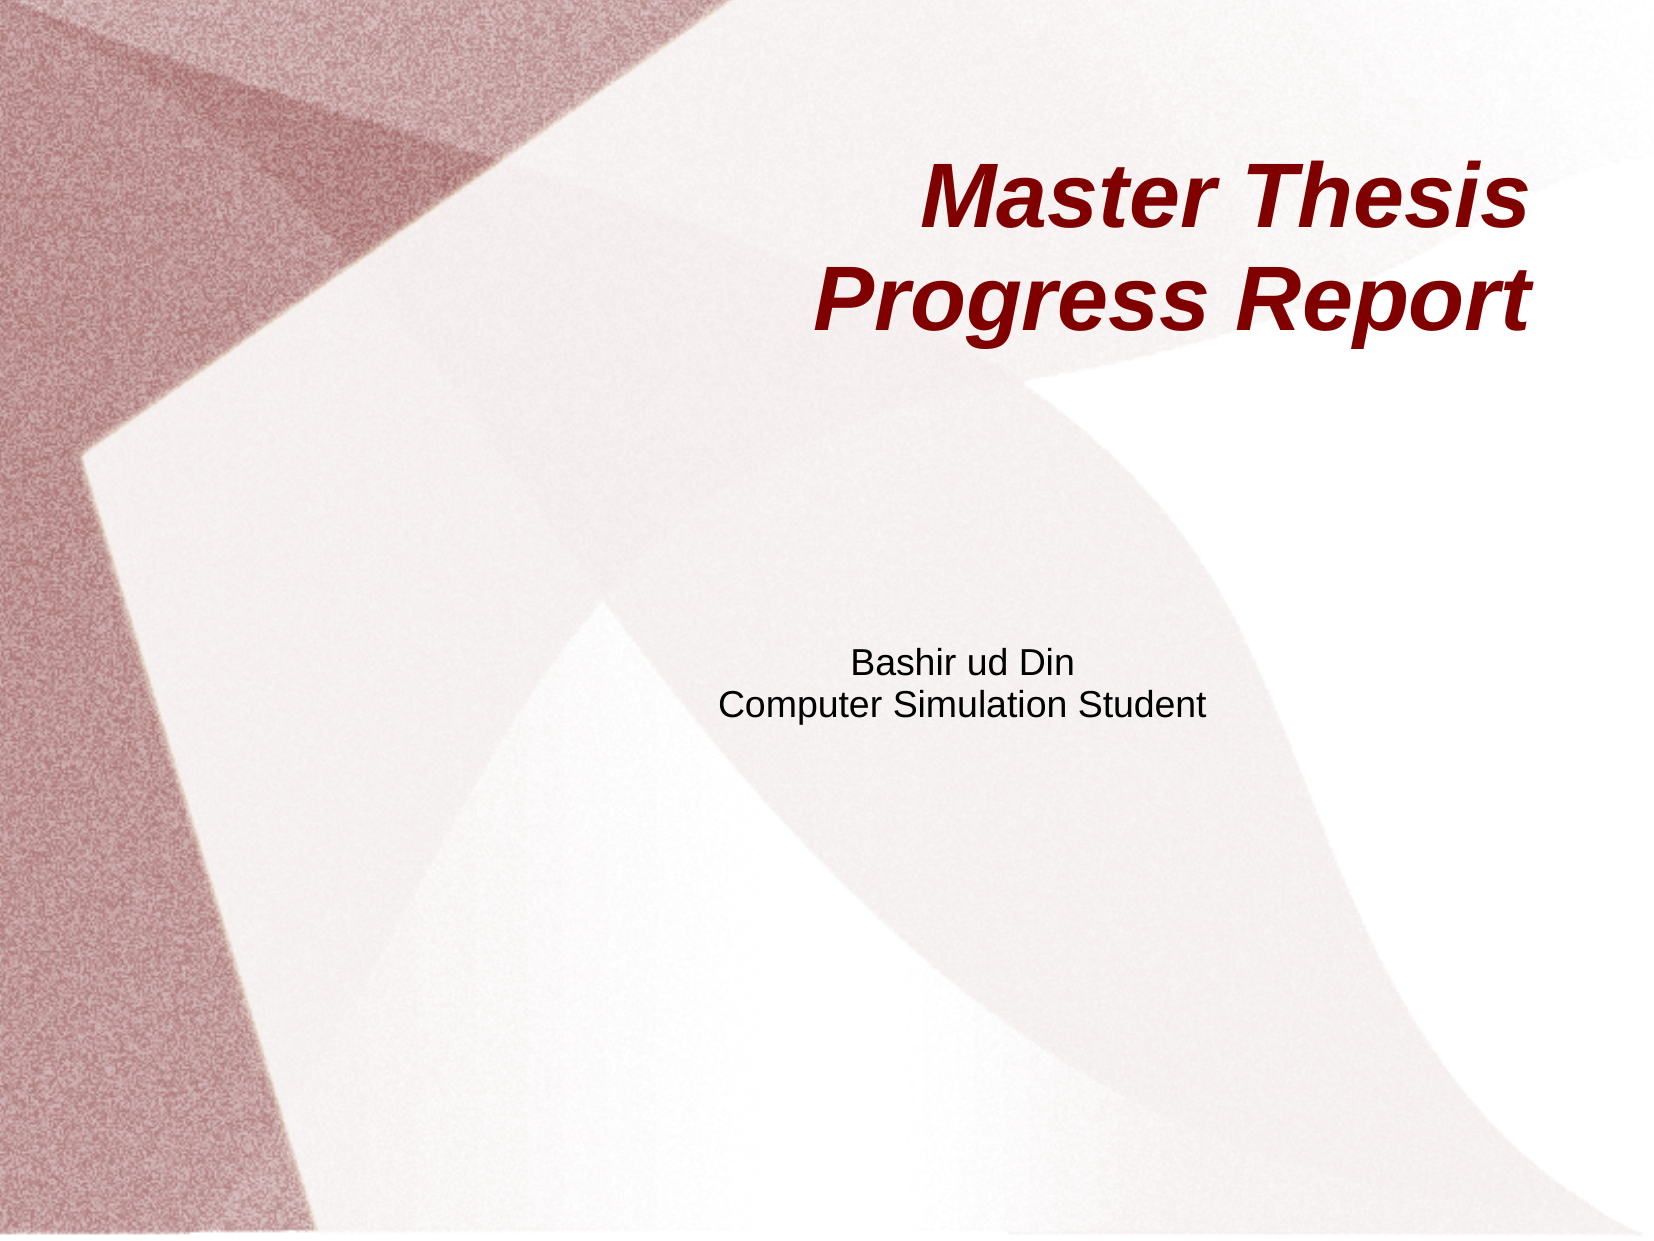

# Master Thesis Progress Report
Bashir ud Din
Computer Simulation Student